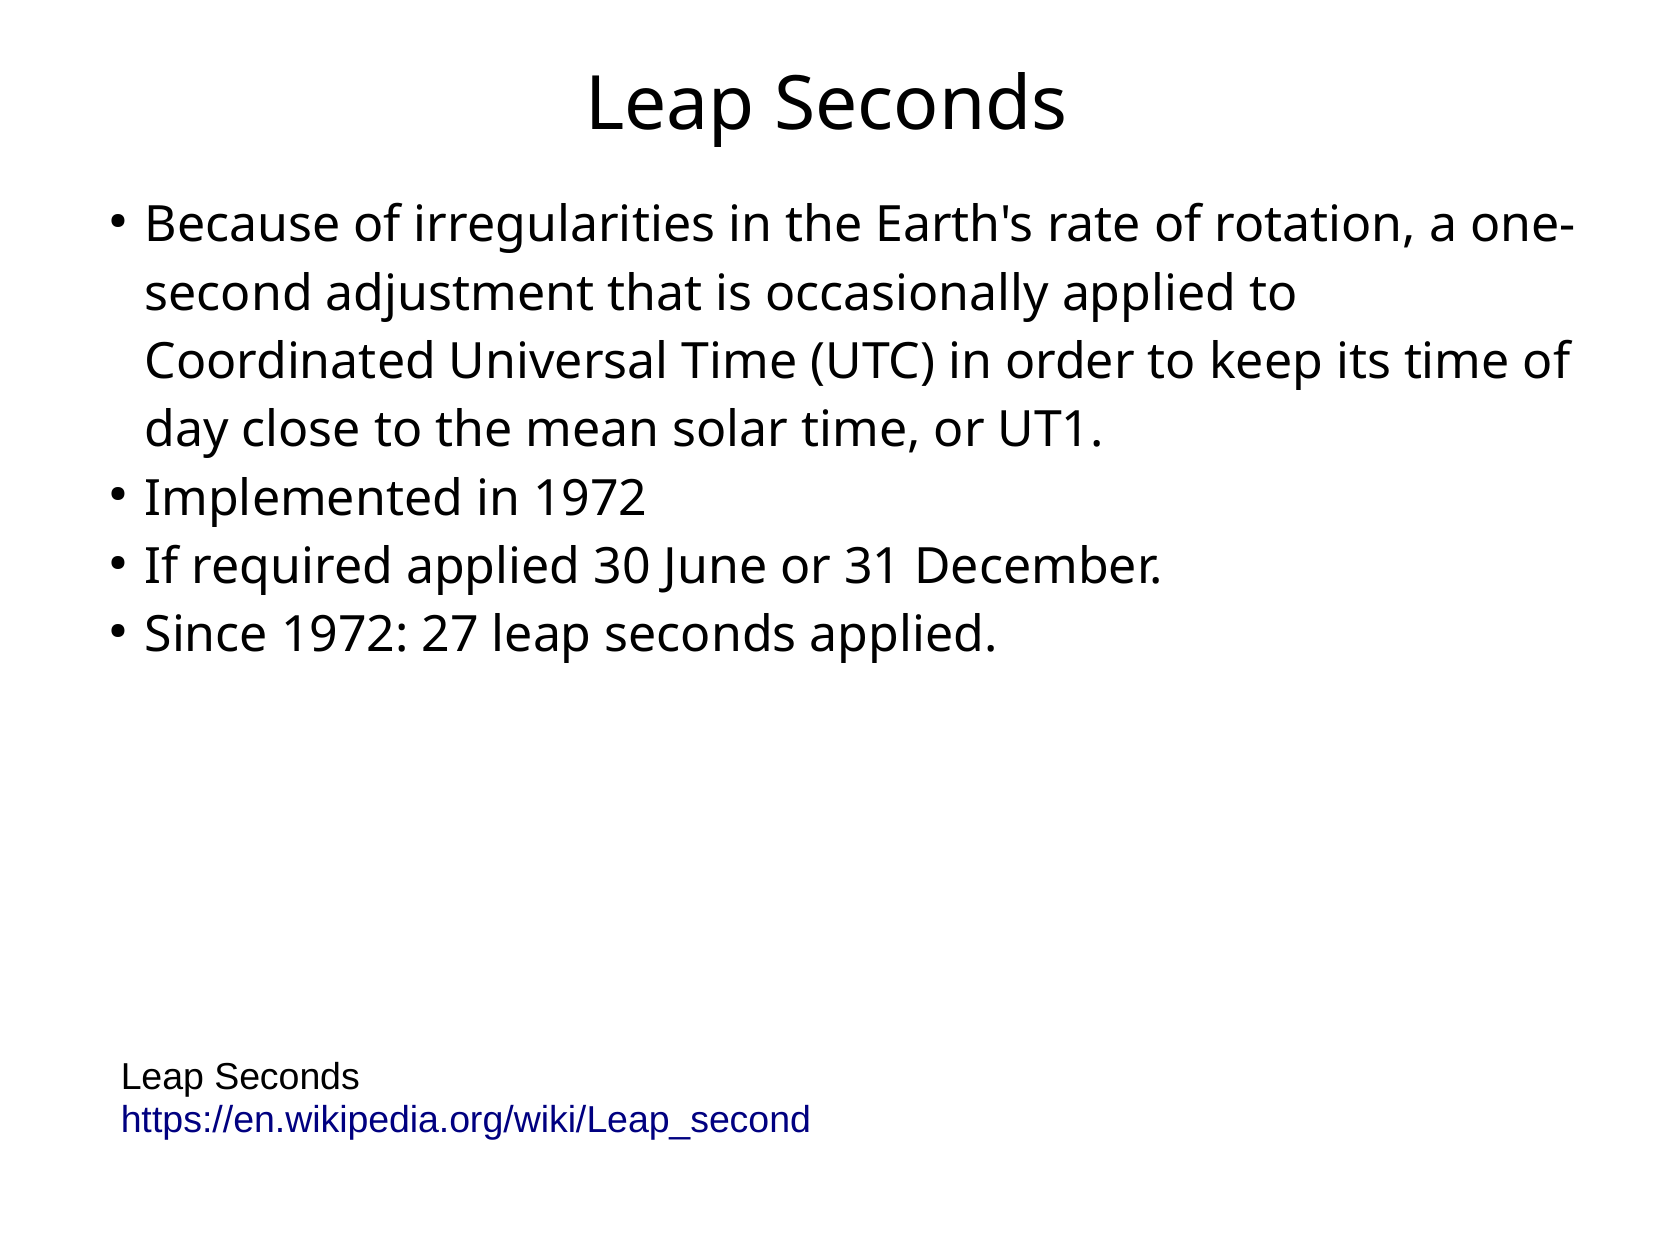

# Leap Seconds
Because of irregularities in the Earth's rate of rotation, a one-second adjustment that is occasionally applied to Coordinated Universal Time (UTC) in order to keep its time of day close to the mean solar time, or UT1.
Implemented in 1972
If required applied 30 June or 31 December.
Since 1972: 27 leap seconds applied.
Leap Seconds
https://en.wikipedia.org/wiki/Leap_second